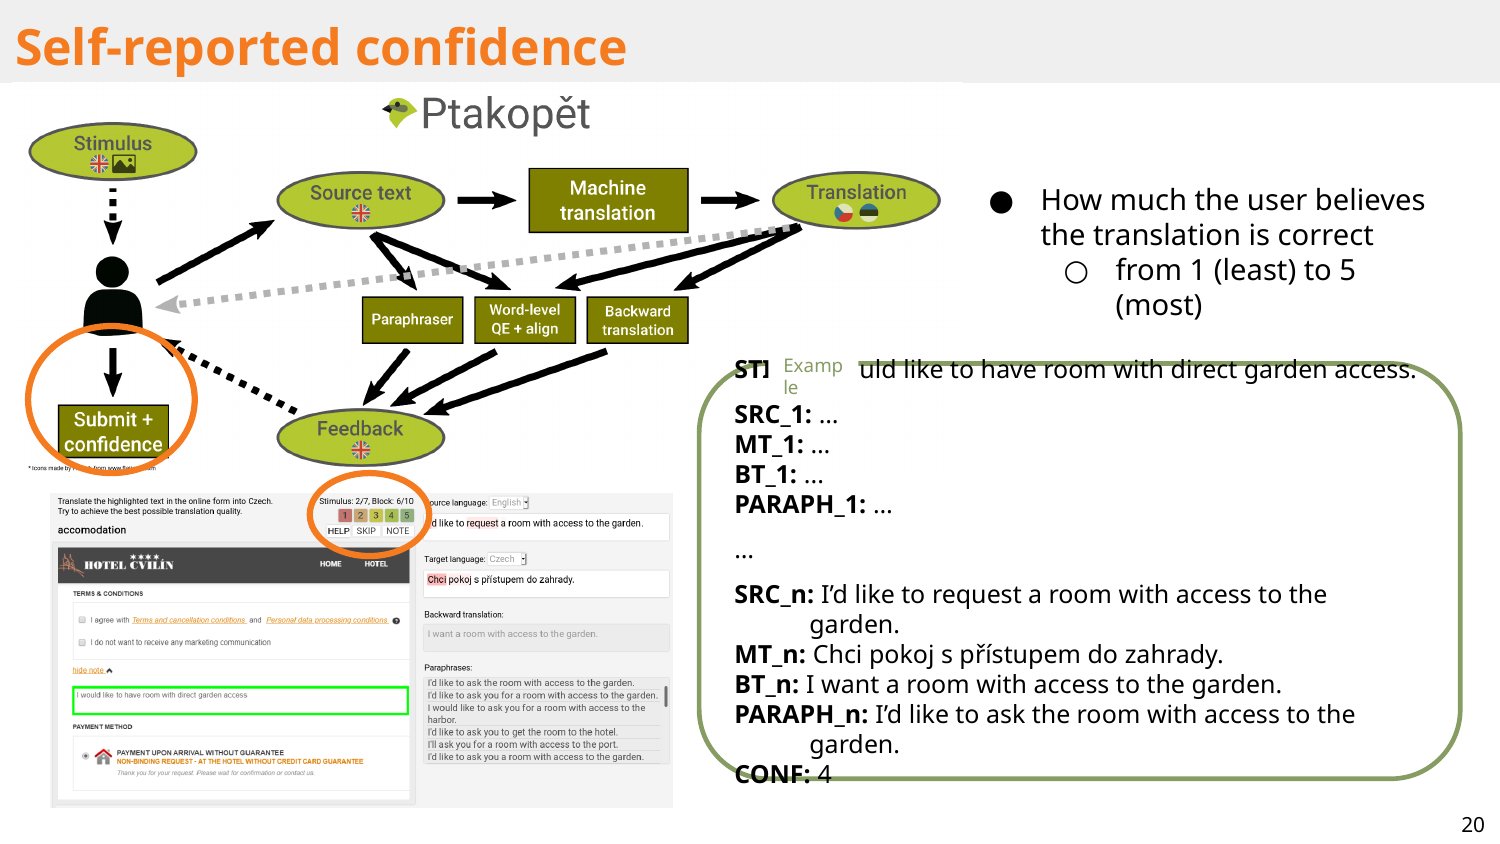

# Self-reported confidence
How much the user believes the translation is correct
from 1 (least) to 5 (most)
Example
STIM: I would like to have room with direct garden access.
SRC_1: …
MT_1: …
BT_1: ...
PARAPH_1: …
…
SRC_n: I’d like to request a room with access to the garden.
MT_n: Chci pokoj s přístupem do zahrady.
BT_n: I want a room with access to the garden.
PARAPH_n: I’d like to ask the room with access to the garden.
CONF: 4